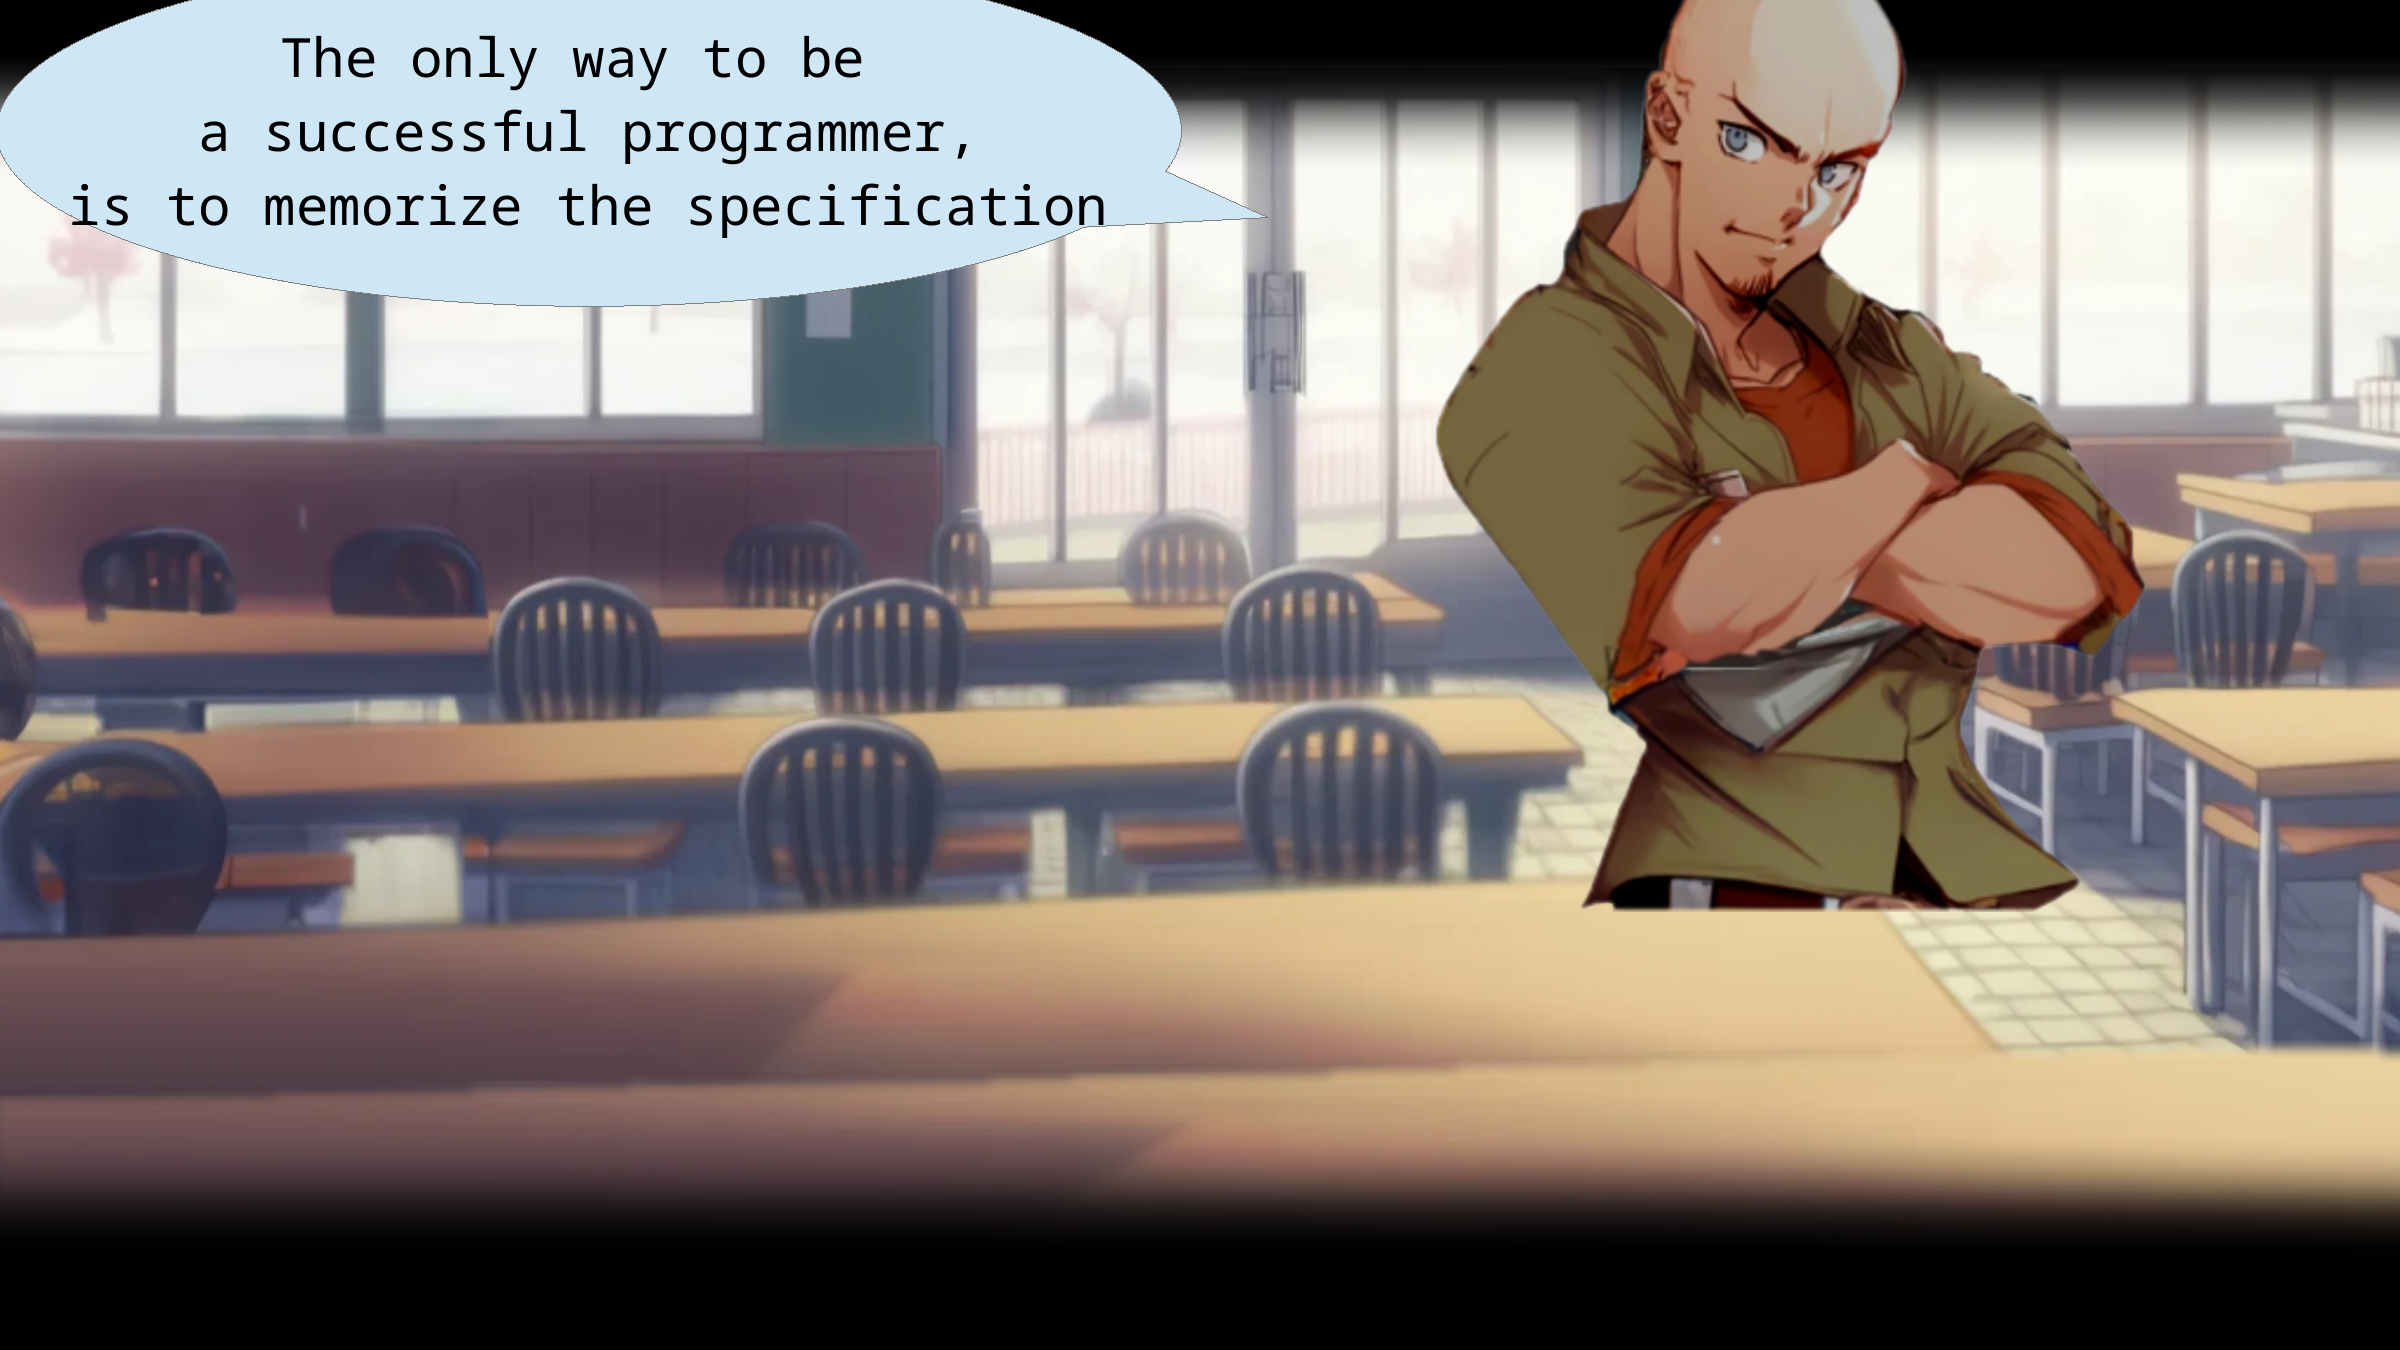

The only way to be
a successful programmer,
is to memorize the specification